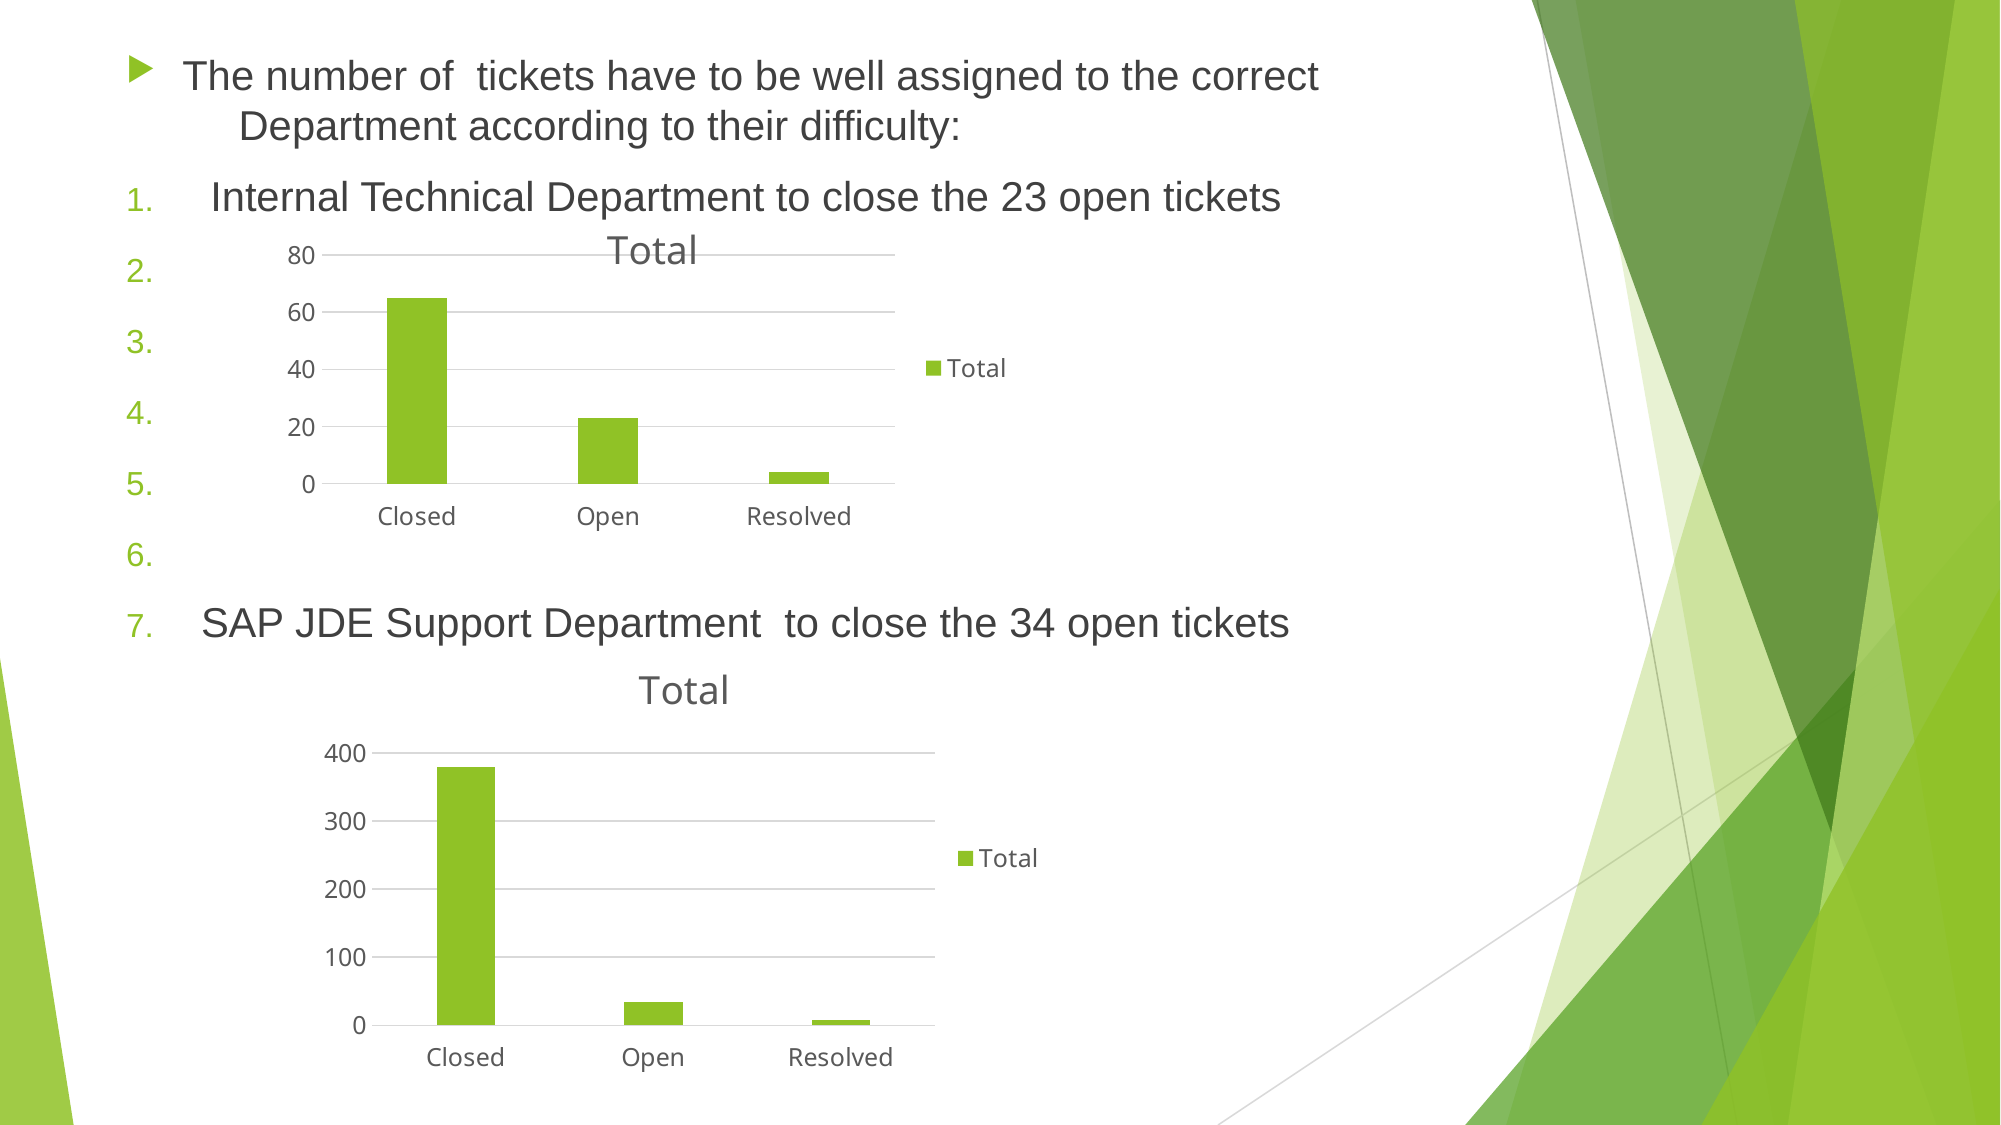

# The number of tickets have to be well assigned to the correct Department according to their difficulty:
Internal Technical Department to close the 23 open tickets
SAP JDE Support Department to close the 34 open tickets
### Chart: Total
| Category | Total |
|---|---|
| Closed | 65.0 |
| Open | 23.0 |
| Resolved | 4.0 |
### Chart: Total
| Category | Total |
|---|---|
| Closed | 379.0 |
| Open | 34.0 |
| Resolved | 8.0 |